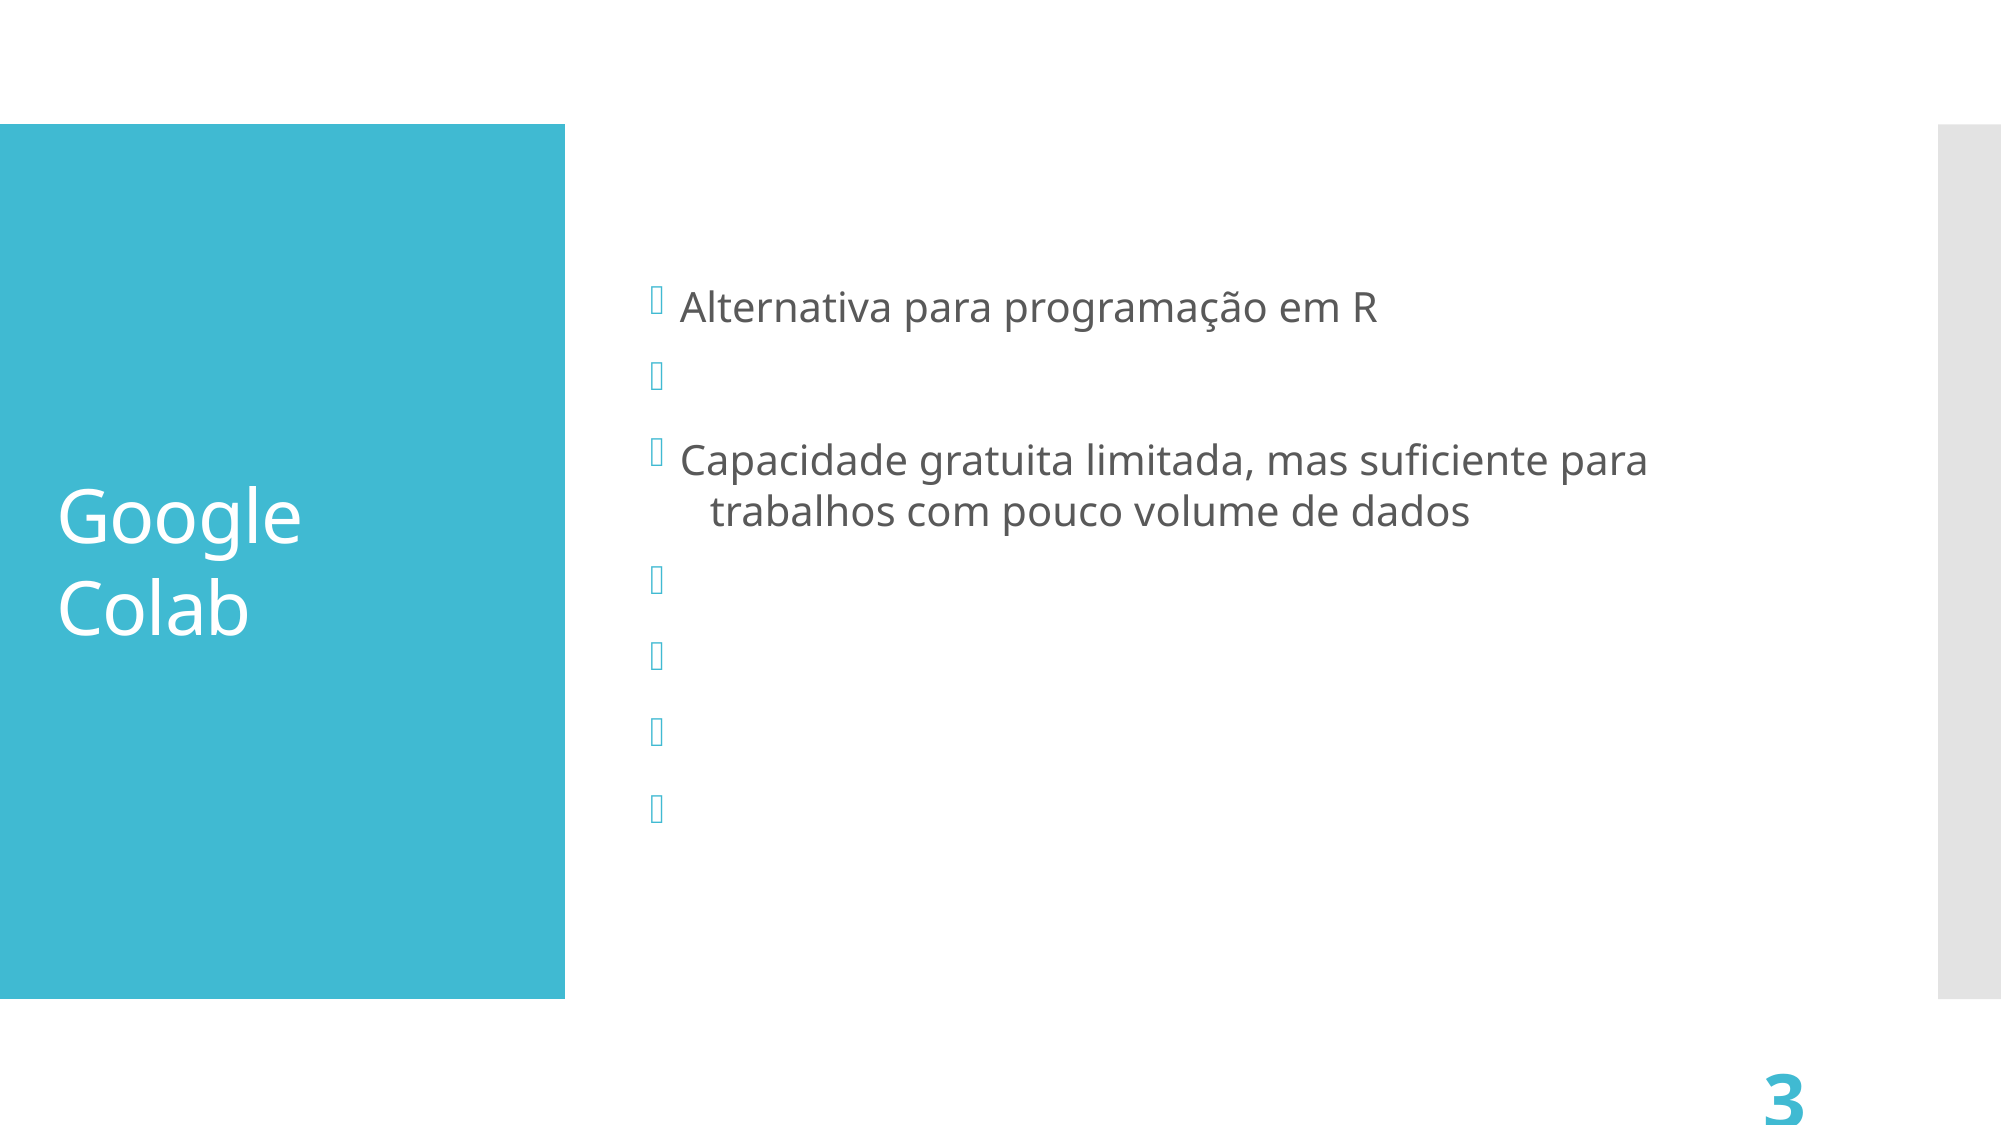

Alternativa para programação em R
Capacidade gratuita limitada, mas suficiente para trabalhos com pouco volume de dados
# Google Colab
3